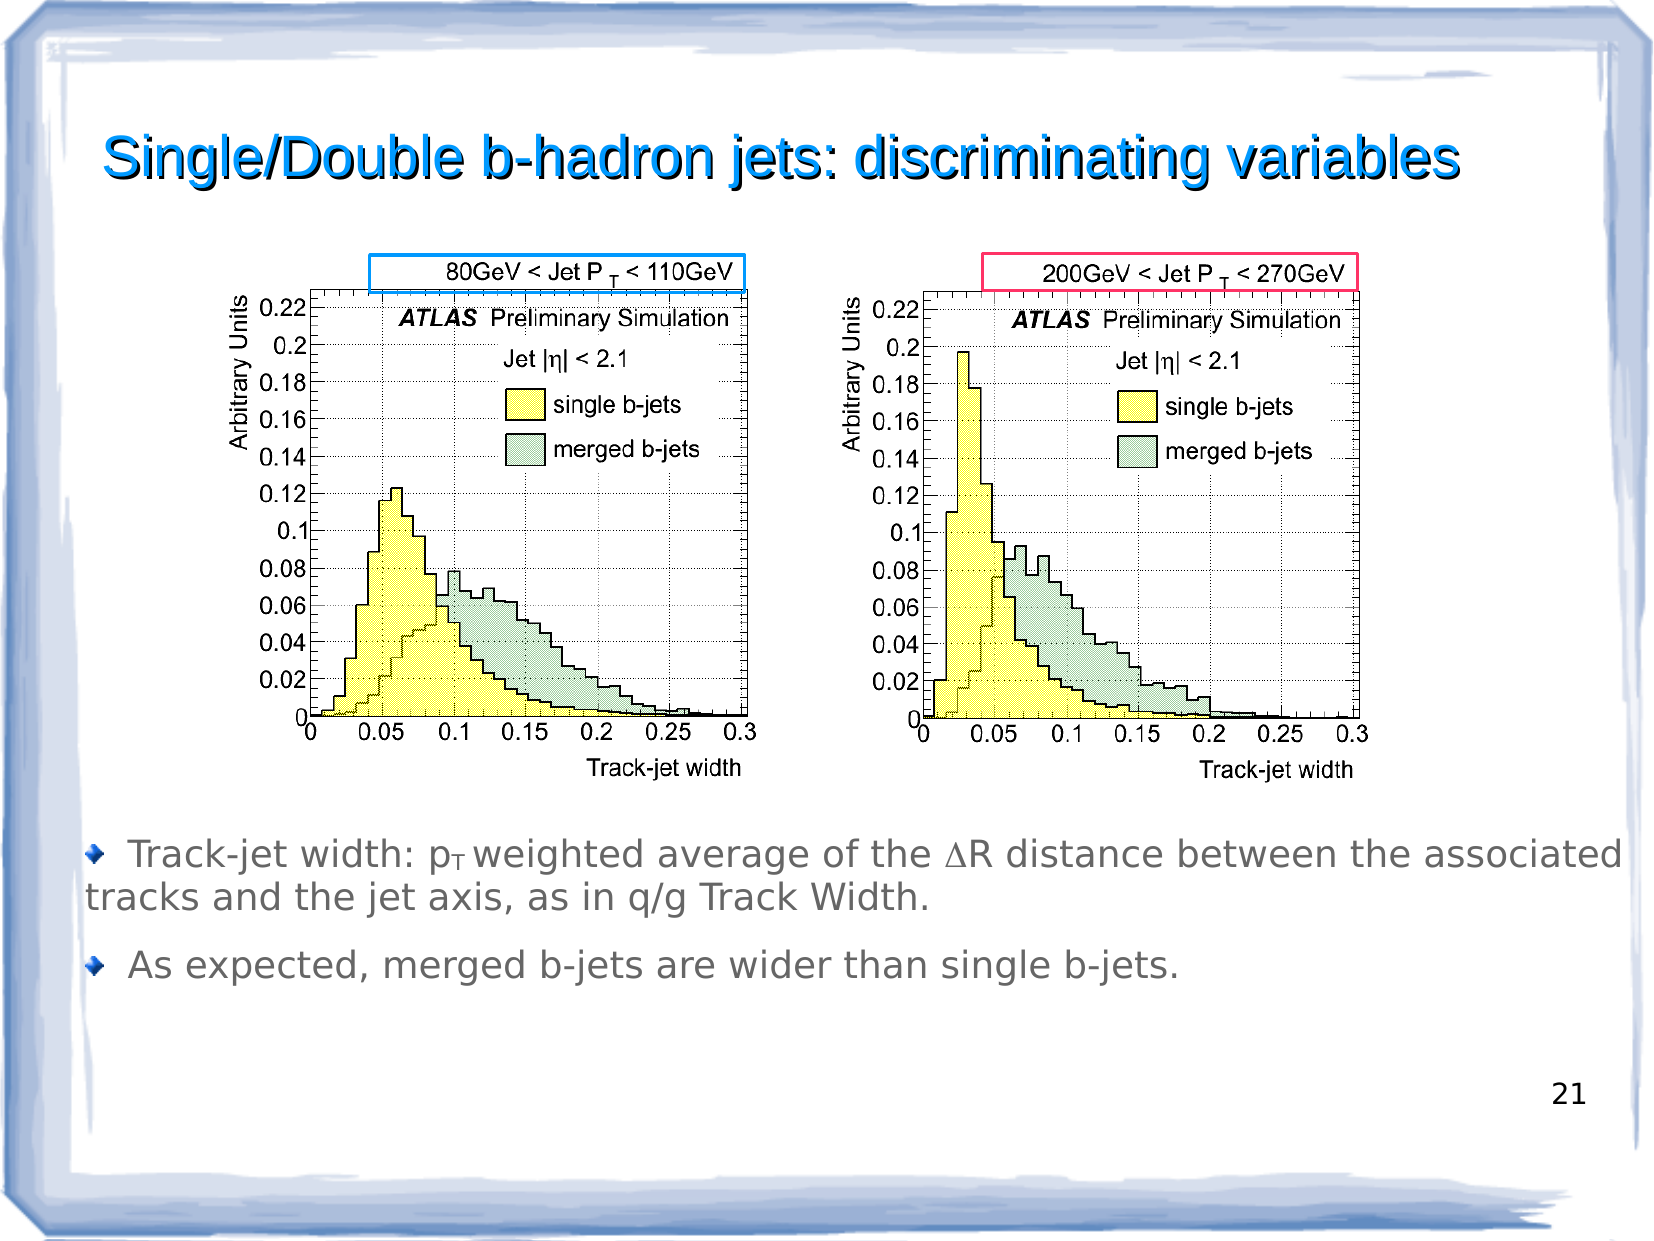

# Single/Double b-hadron jets: discriminating variables
 Track-jet width: pT weighted average of the DR distance between the associated tracks and the jet axis, as in q/g Track Width.
 As expected, merged b-jets are wider than single b-jets.
21